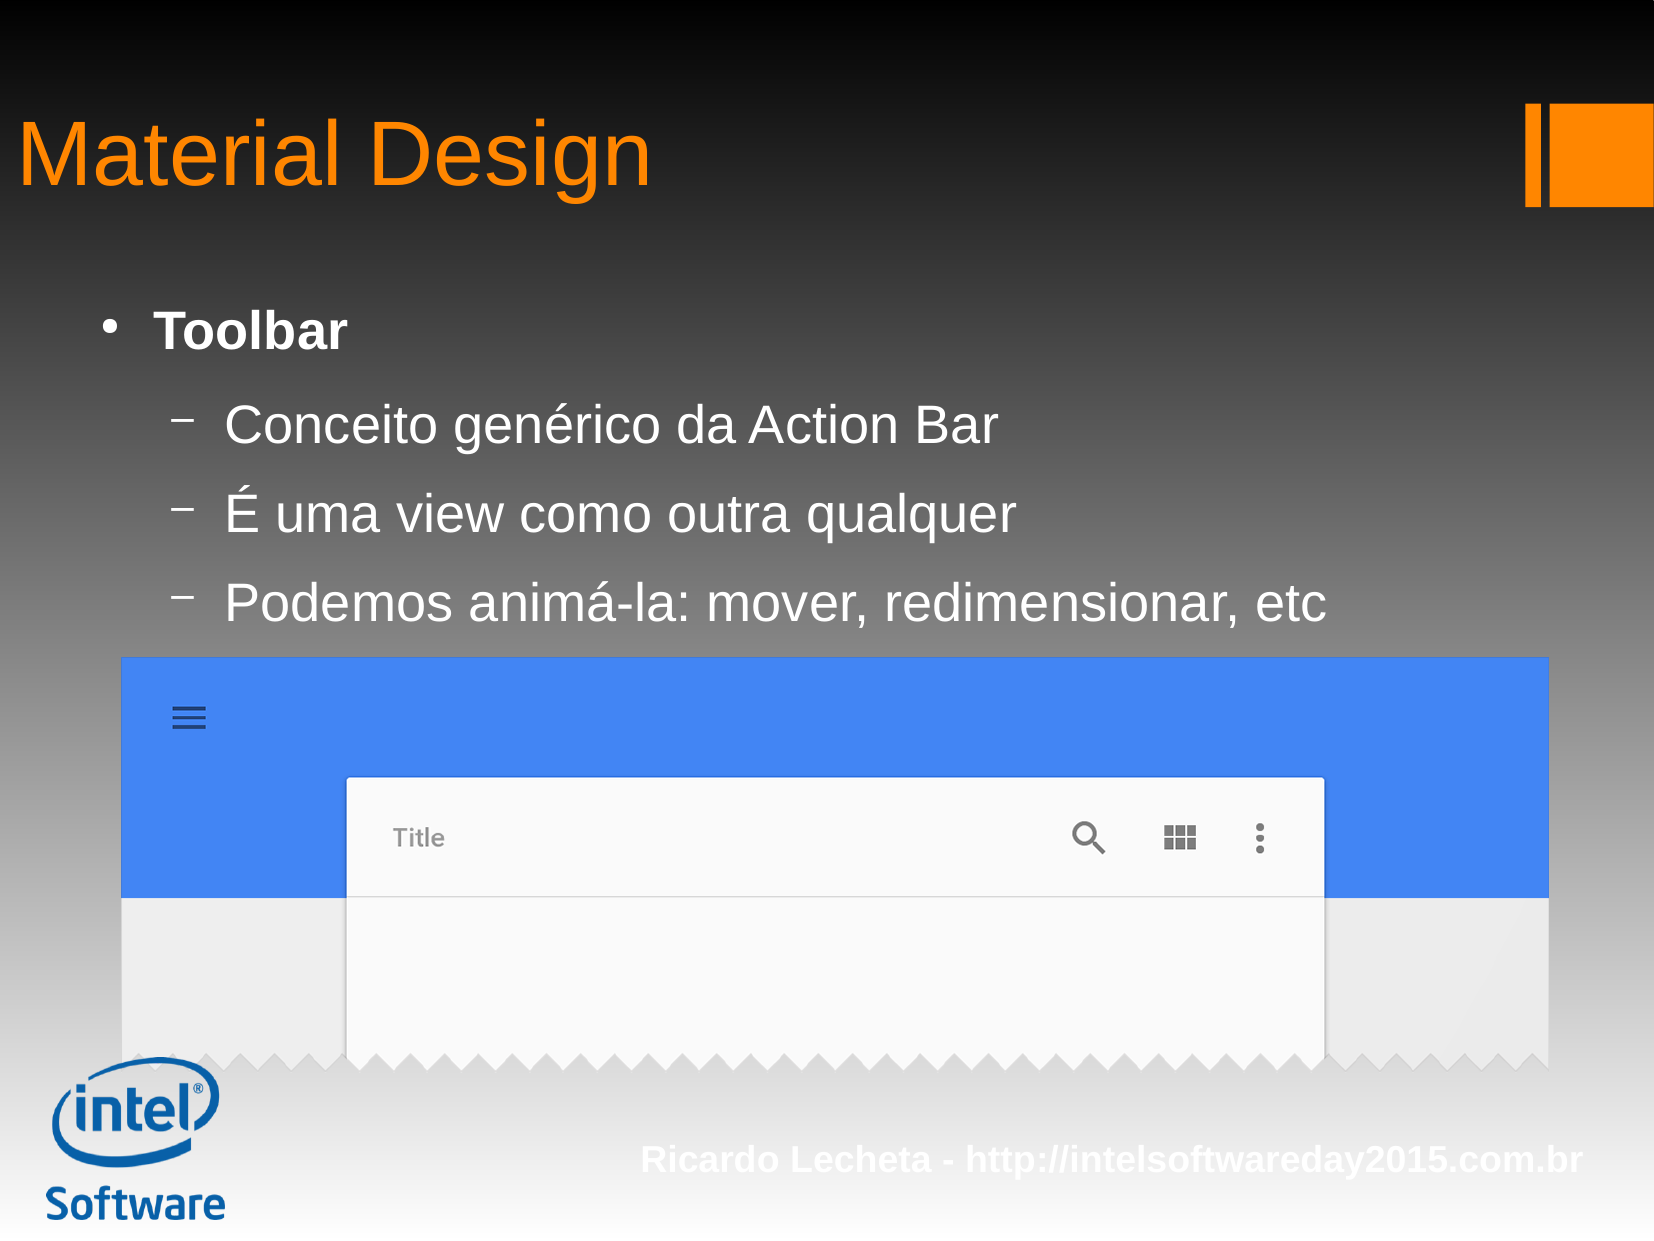

# Material Design
Toolbar
Conceito genérico da Action Bar
É uma view como outra qualquer
Podemos animá-la: mover, redimensionar, etc
Ricardo Lecheta - http://intelsoftwareday2015.com.br